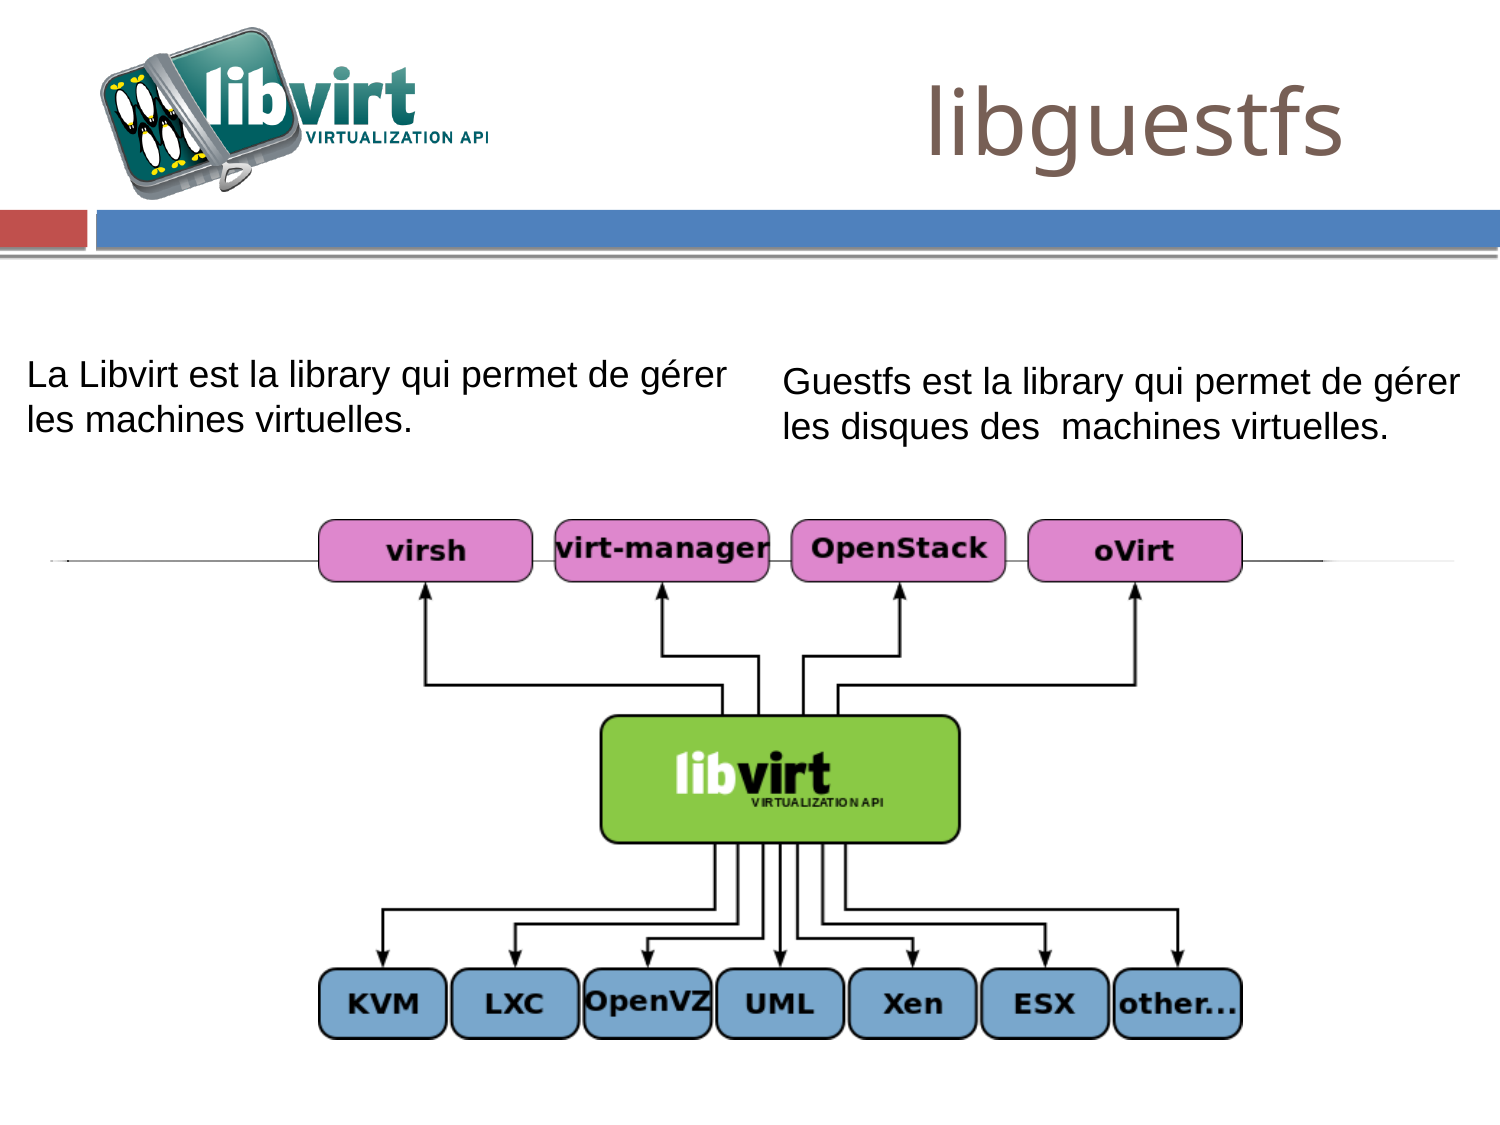

libguestfs
La Libvirt est la library qui permet de gérer les machines virtuelles.
Guestfs est la library qui permet de gérer les disques des machines virtuelles.